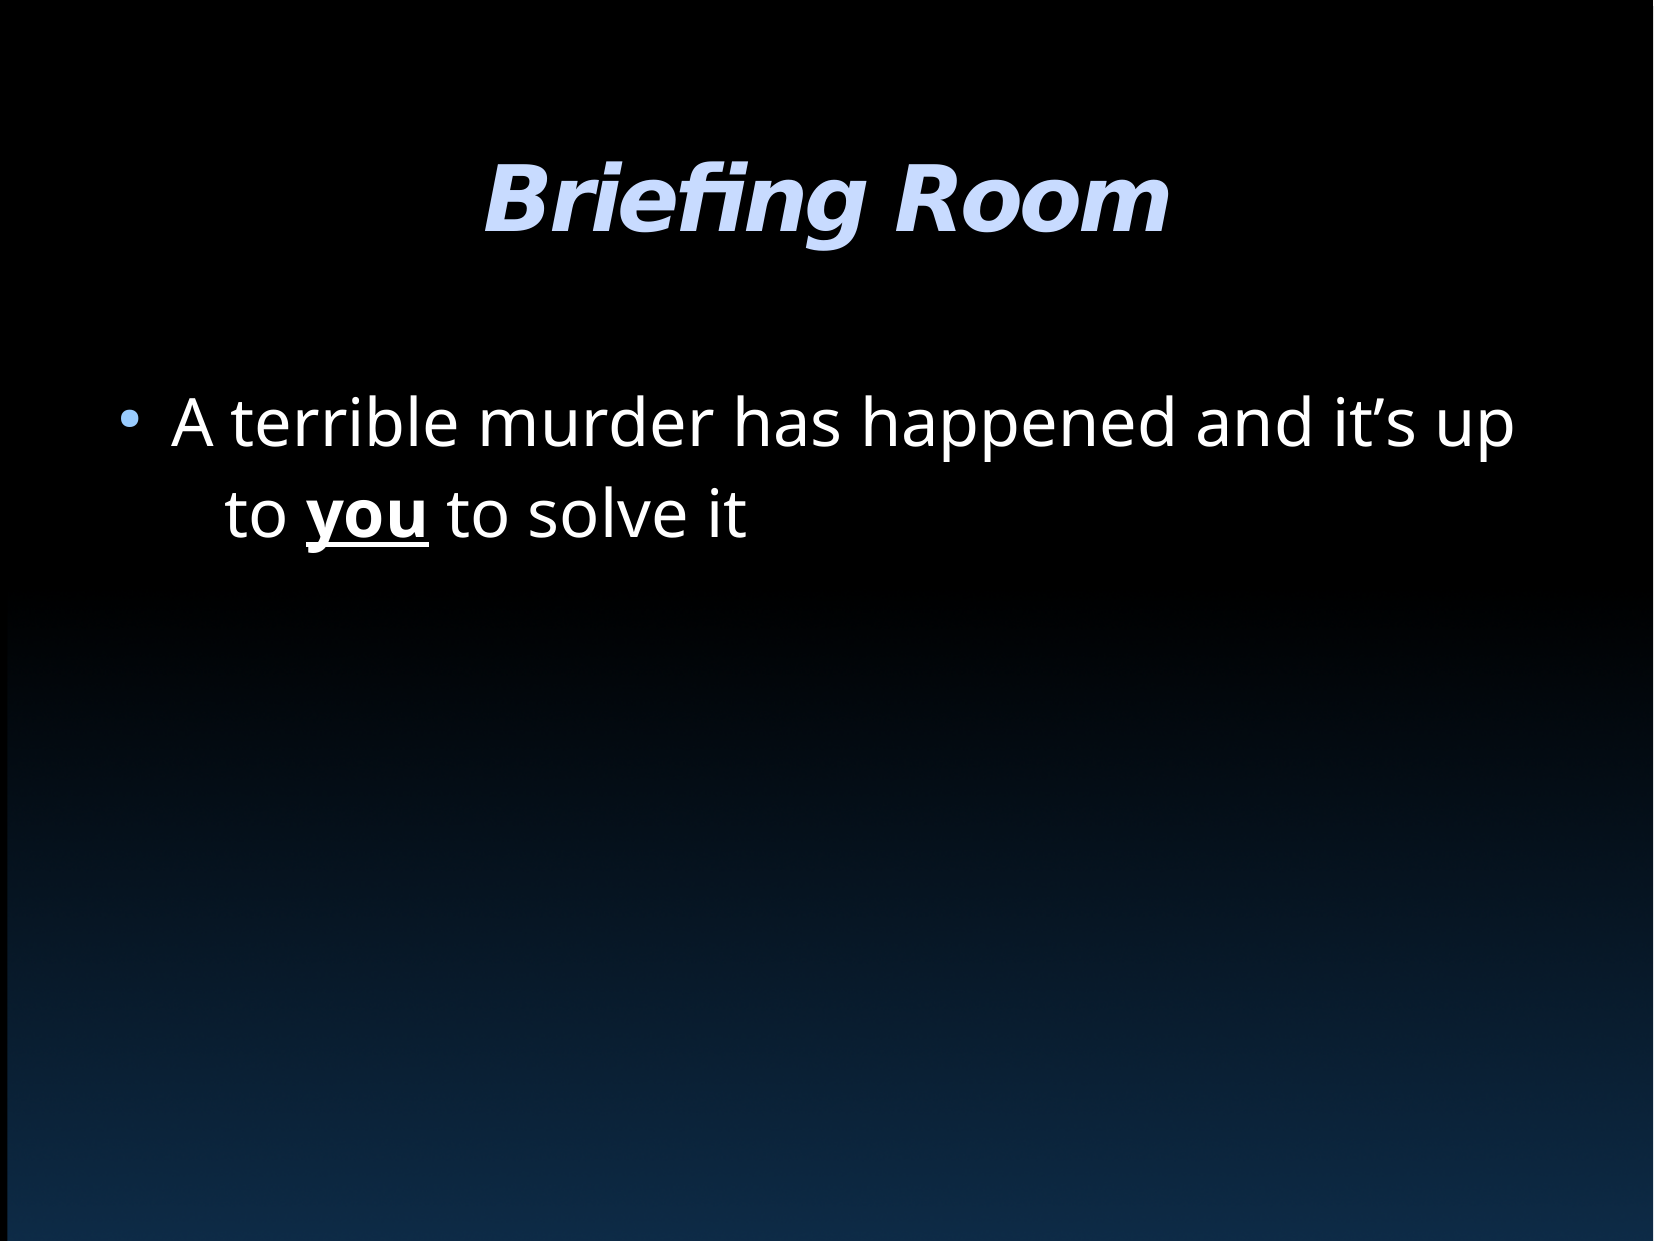

# Briefing Room
A terrible murder has happened and it’s up to you to solve it